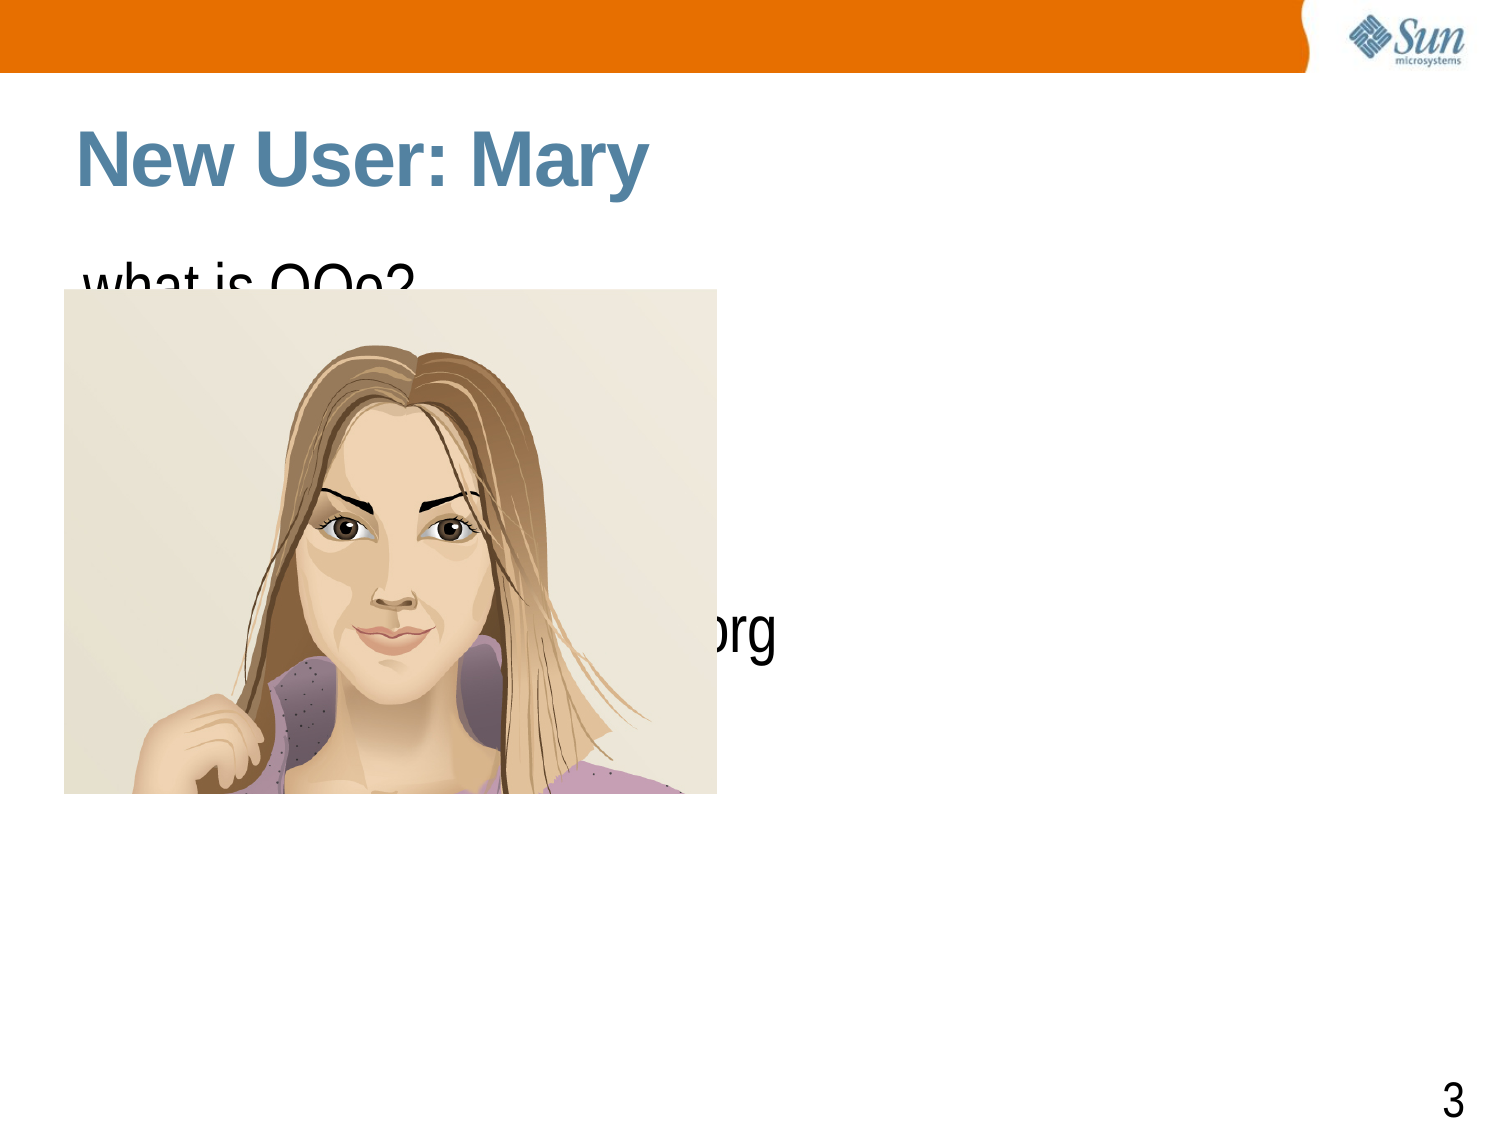

# New User: Mary
what is OOo?
how do I get it?
has no account on ooo
read-access to www.ooo.org